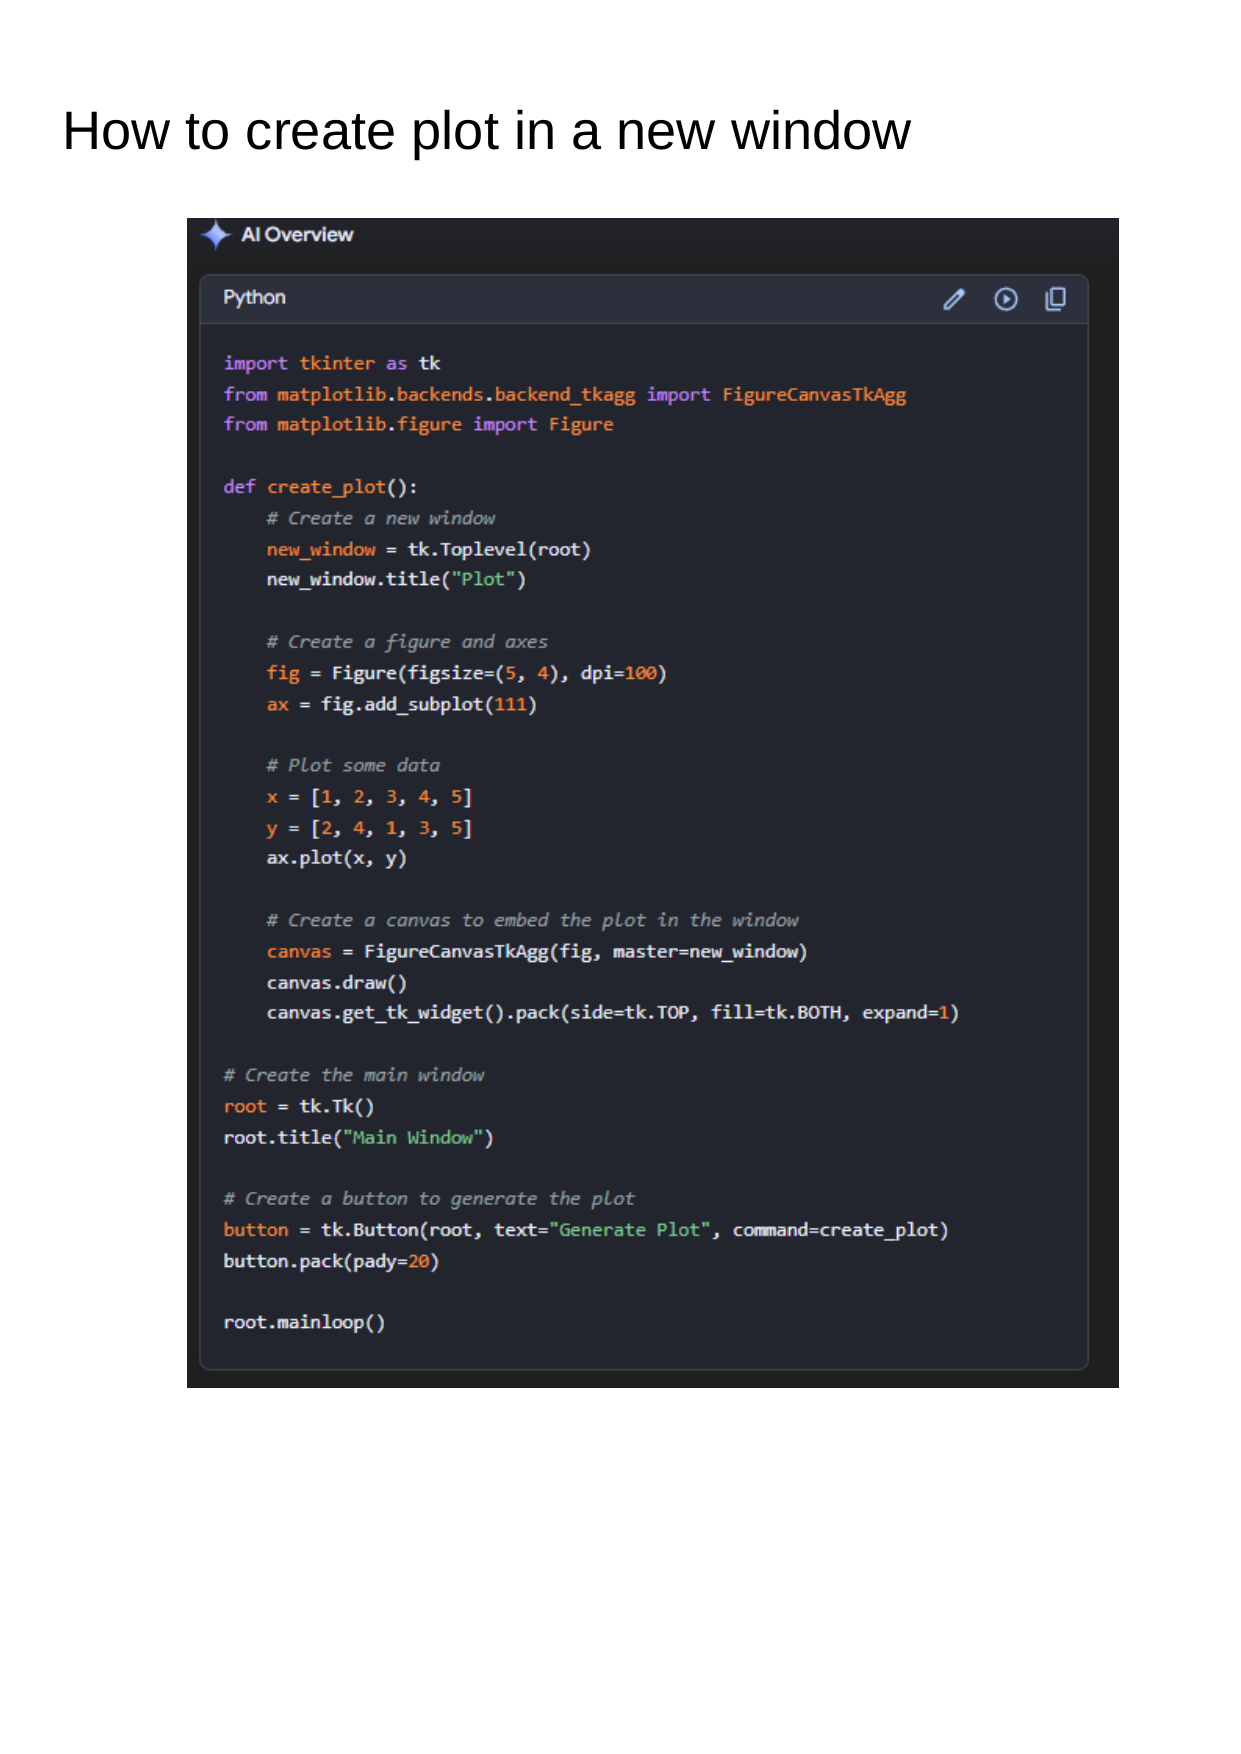

# How to create plot in a new window